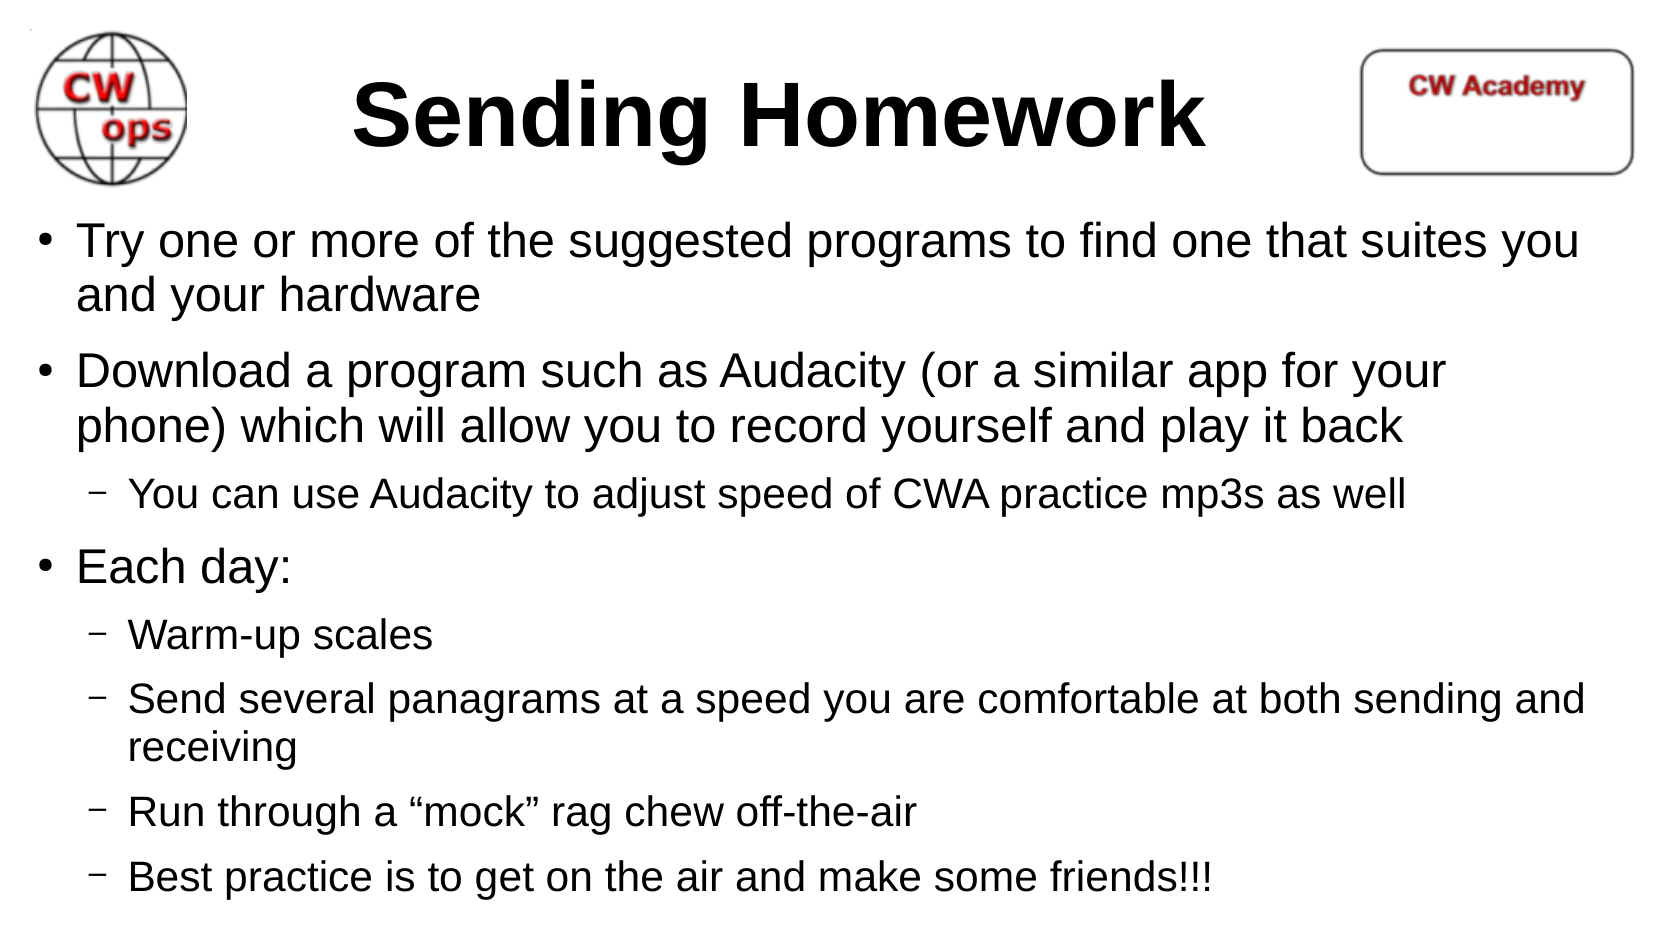

# Sending Homework
Try one or more of the suggested programs to find one that suites you and your hardware
Download a program such as Audacity (or a similar app for your phone) which will allow you to record yourself and play it back
You can use Audacity to adjust speed of CWA practice mp3s as well
Each day:
Warm-up scales
Send several panagrams at a speed you are comfortable at both sending and receiving
Run through a “mock” rag chew off-the-air
Best practice is to get on the air and make some friends!!!